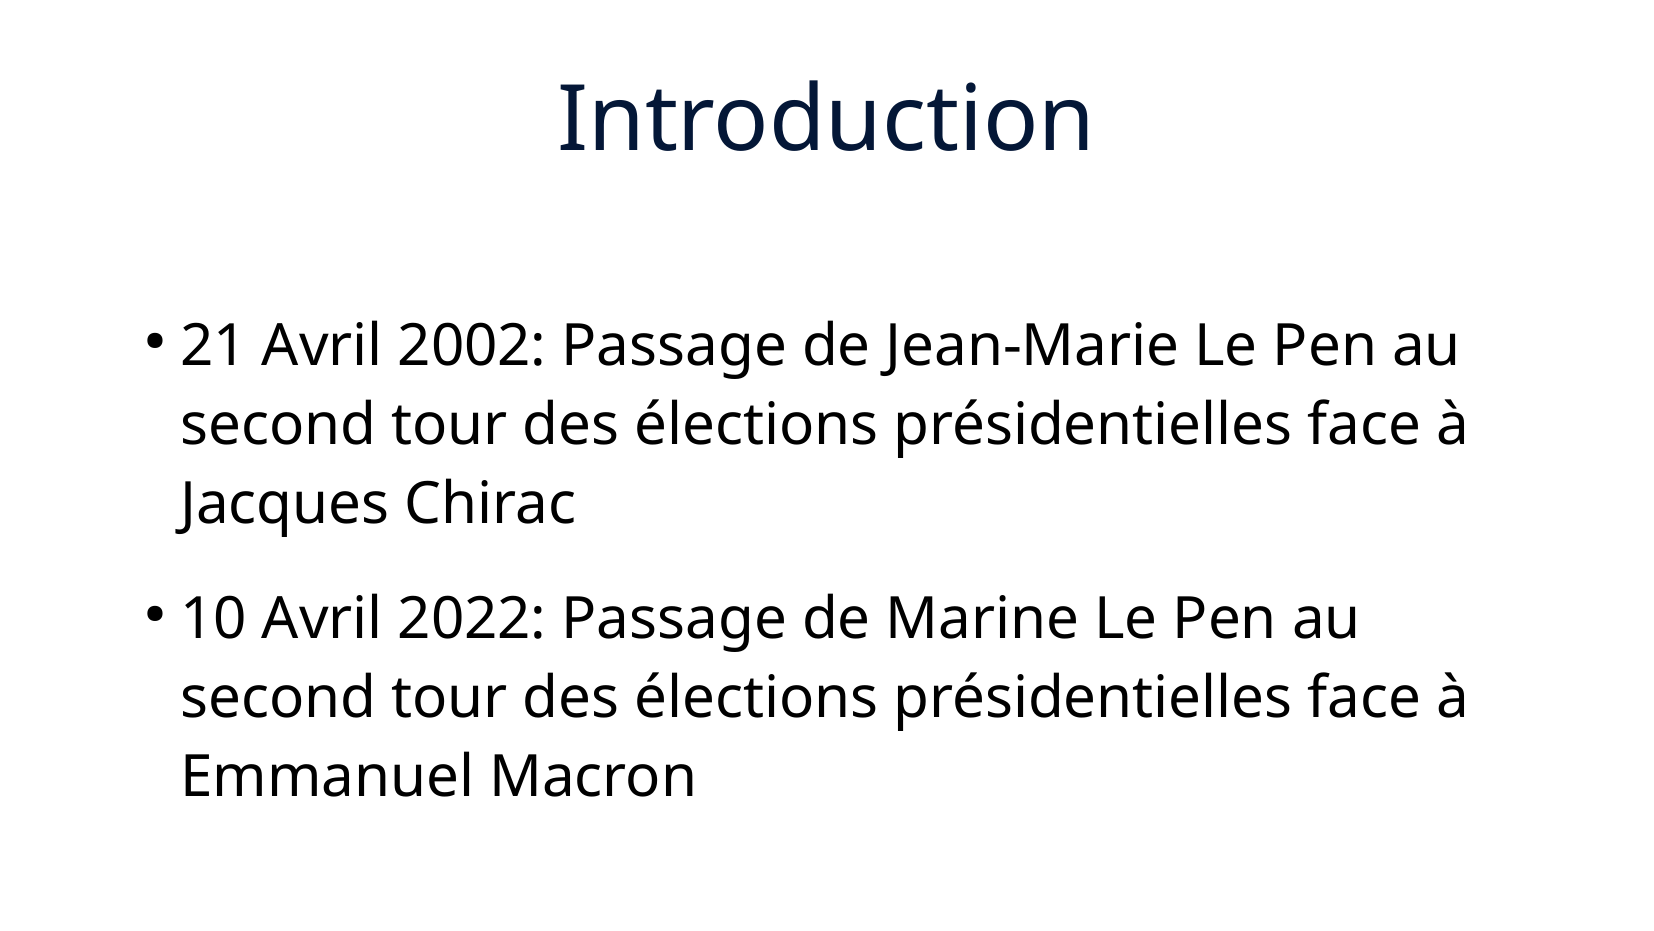

# Introduction
21 Avril 2002: Passage de Jean-Marie Le Pen au second tour des élections présidentielles face à Jacques Chirac
10 Avril 2022: Passage de Marine Le Pen au second tour des élections présidentielles face à Emmanuel Macron